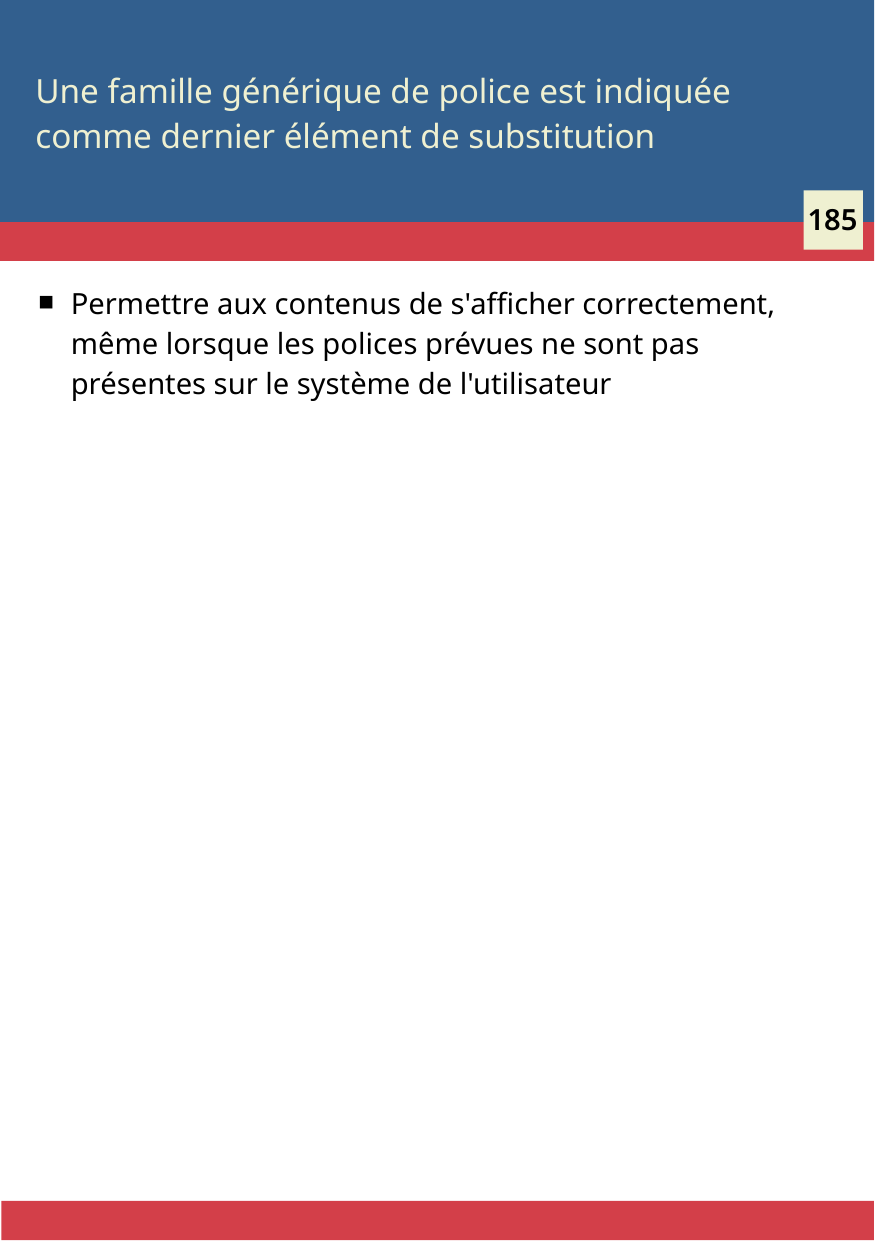

# Une famille générique de police est indiquée comme dernier élément de substitution
185
Permettre aux contenus de s'afficher correctement, même lorsque les polices prévues ne sont pas présentes sur le système de l'utilisateur